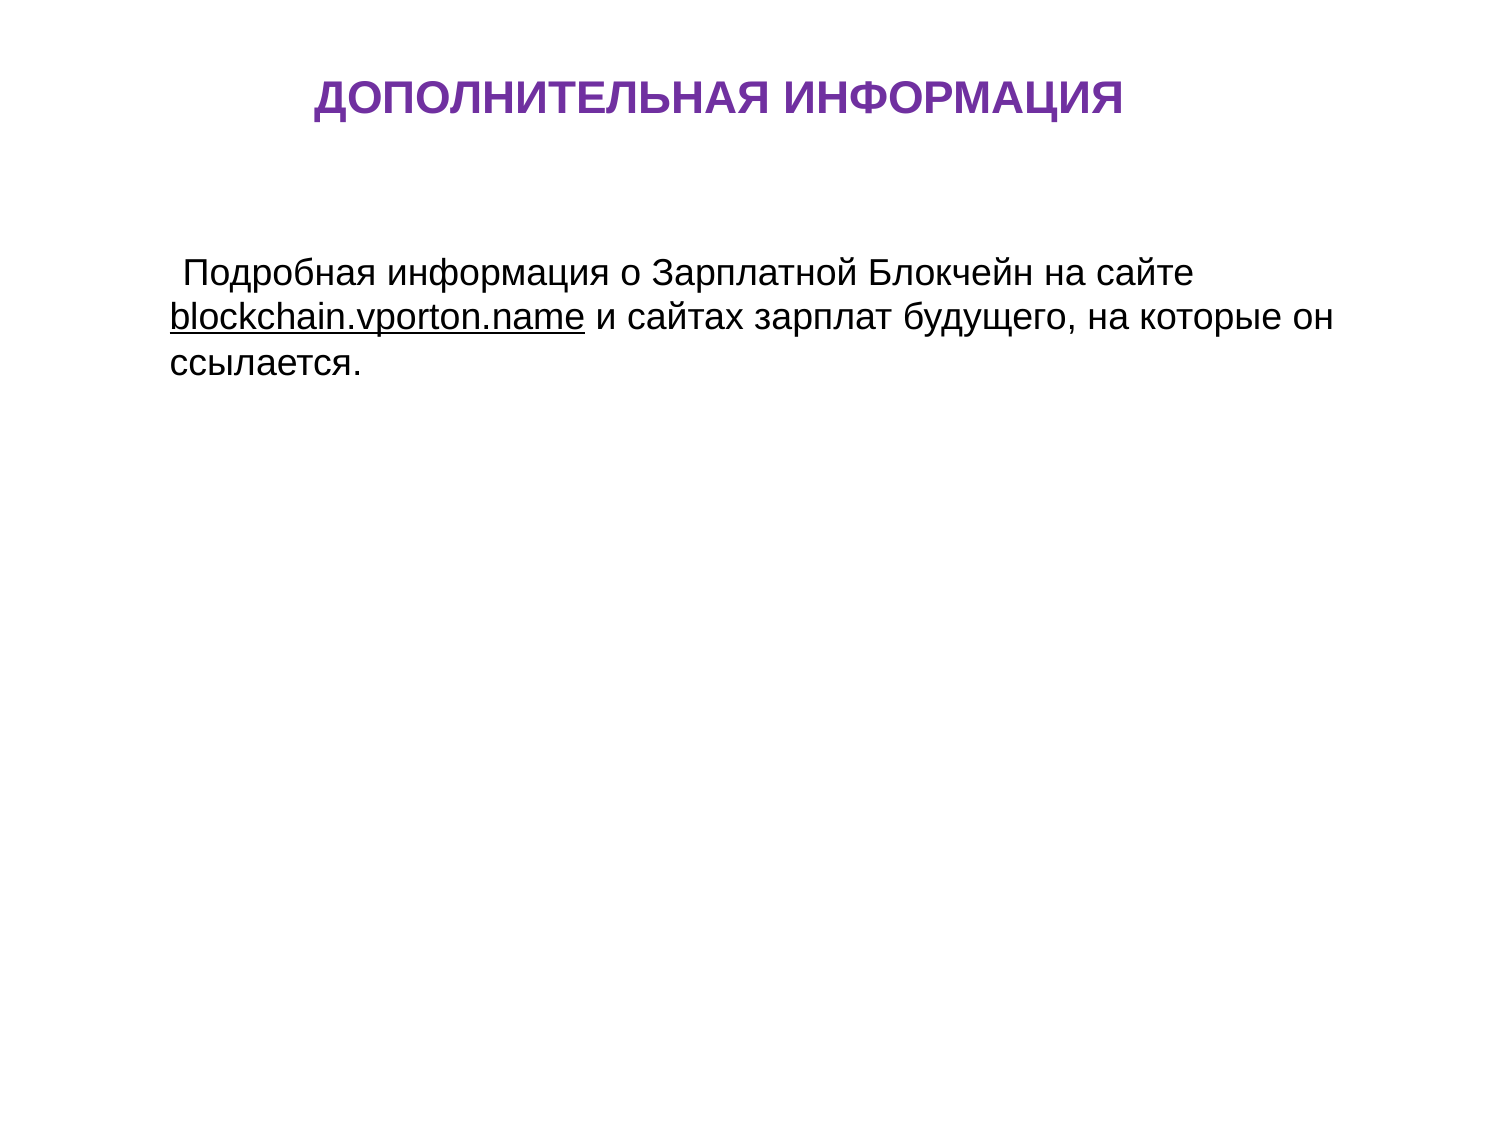

ДОПОЛНИТЕЛЬНАЯ ИНФОРМАЦИЯ
Подробная информация о Зарплатной Блокчейн на сайте blockchain.vporton.name и сайтах зарплат будущего, на которые он ссылается.